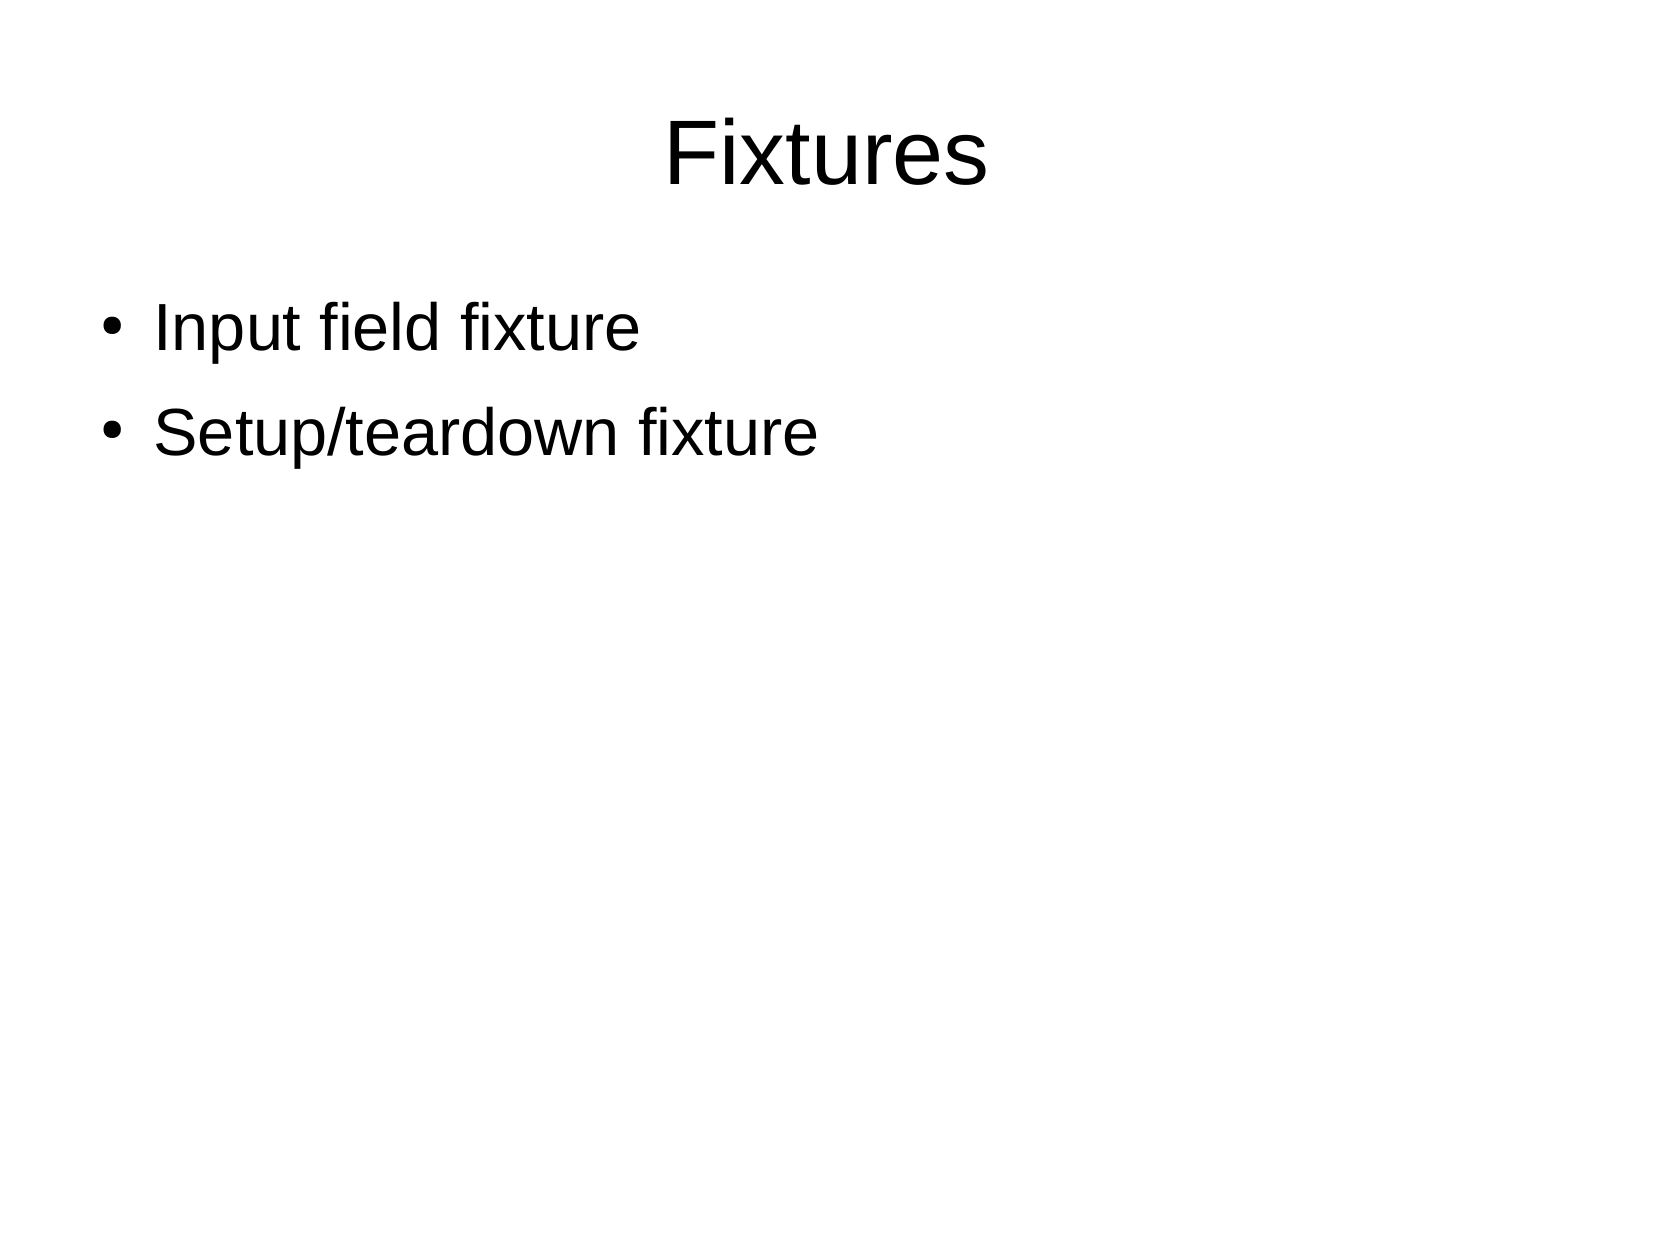

# Fixtures
Input field fixture
Setup/teardown fixture